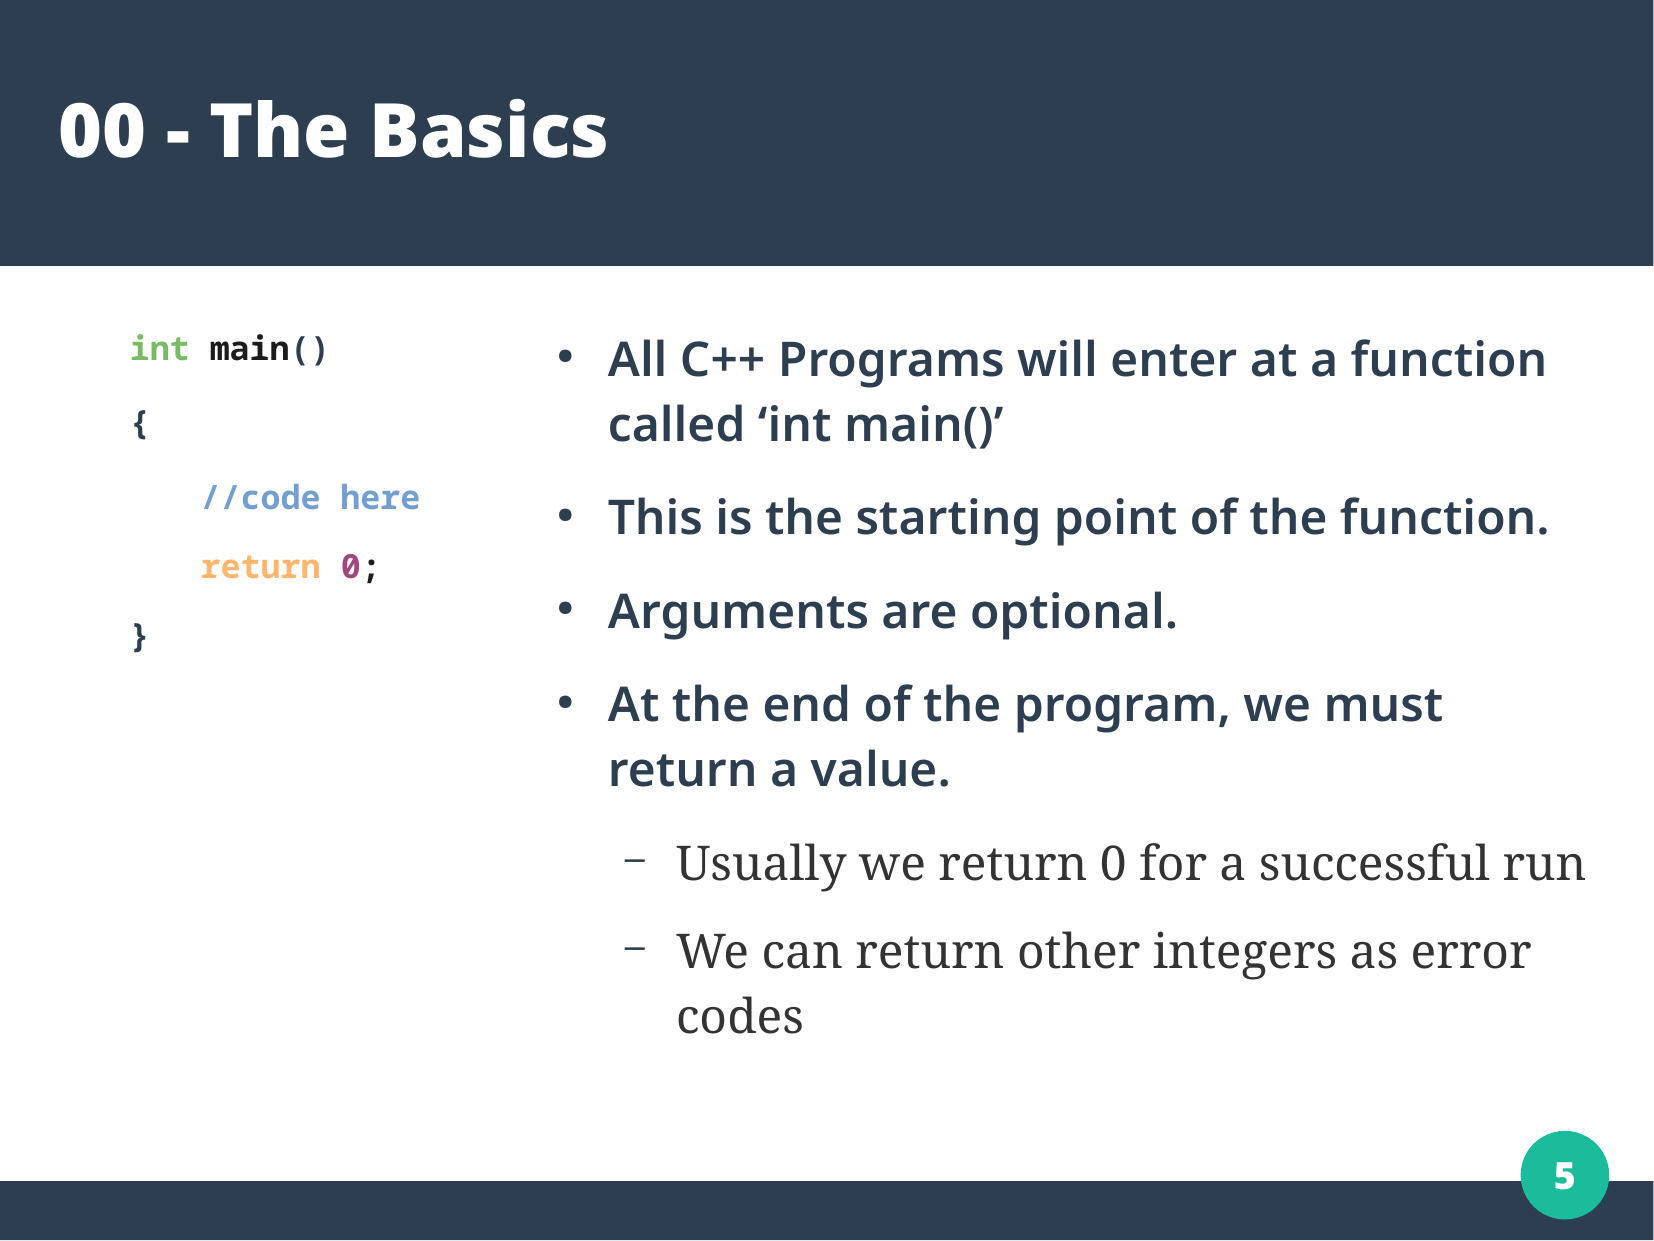

# 00 - The Basics
int main()
{
//code here
return 0;
}
All C++ Programs will enter at a function called ‘int main()’
This is the starting point of the function.
Arguments are optional.
At the end of the program, we must return a value.
Usually we return 0 for a successful run
We can return other integers as error codes
5